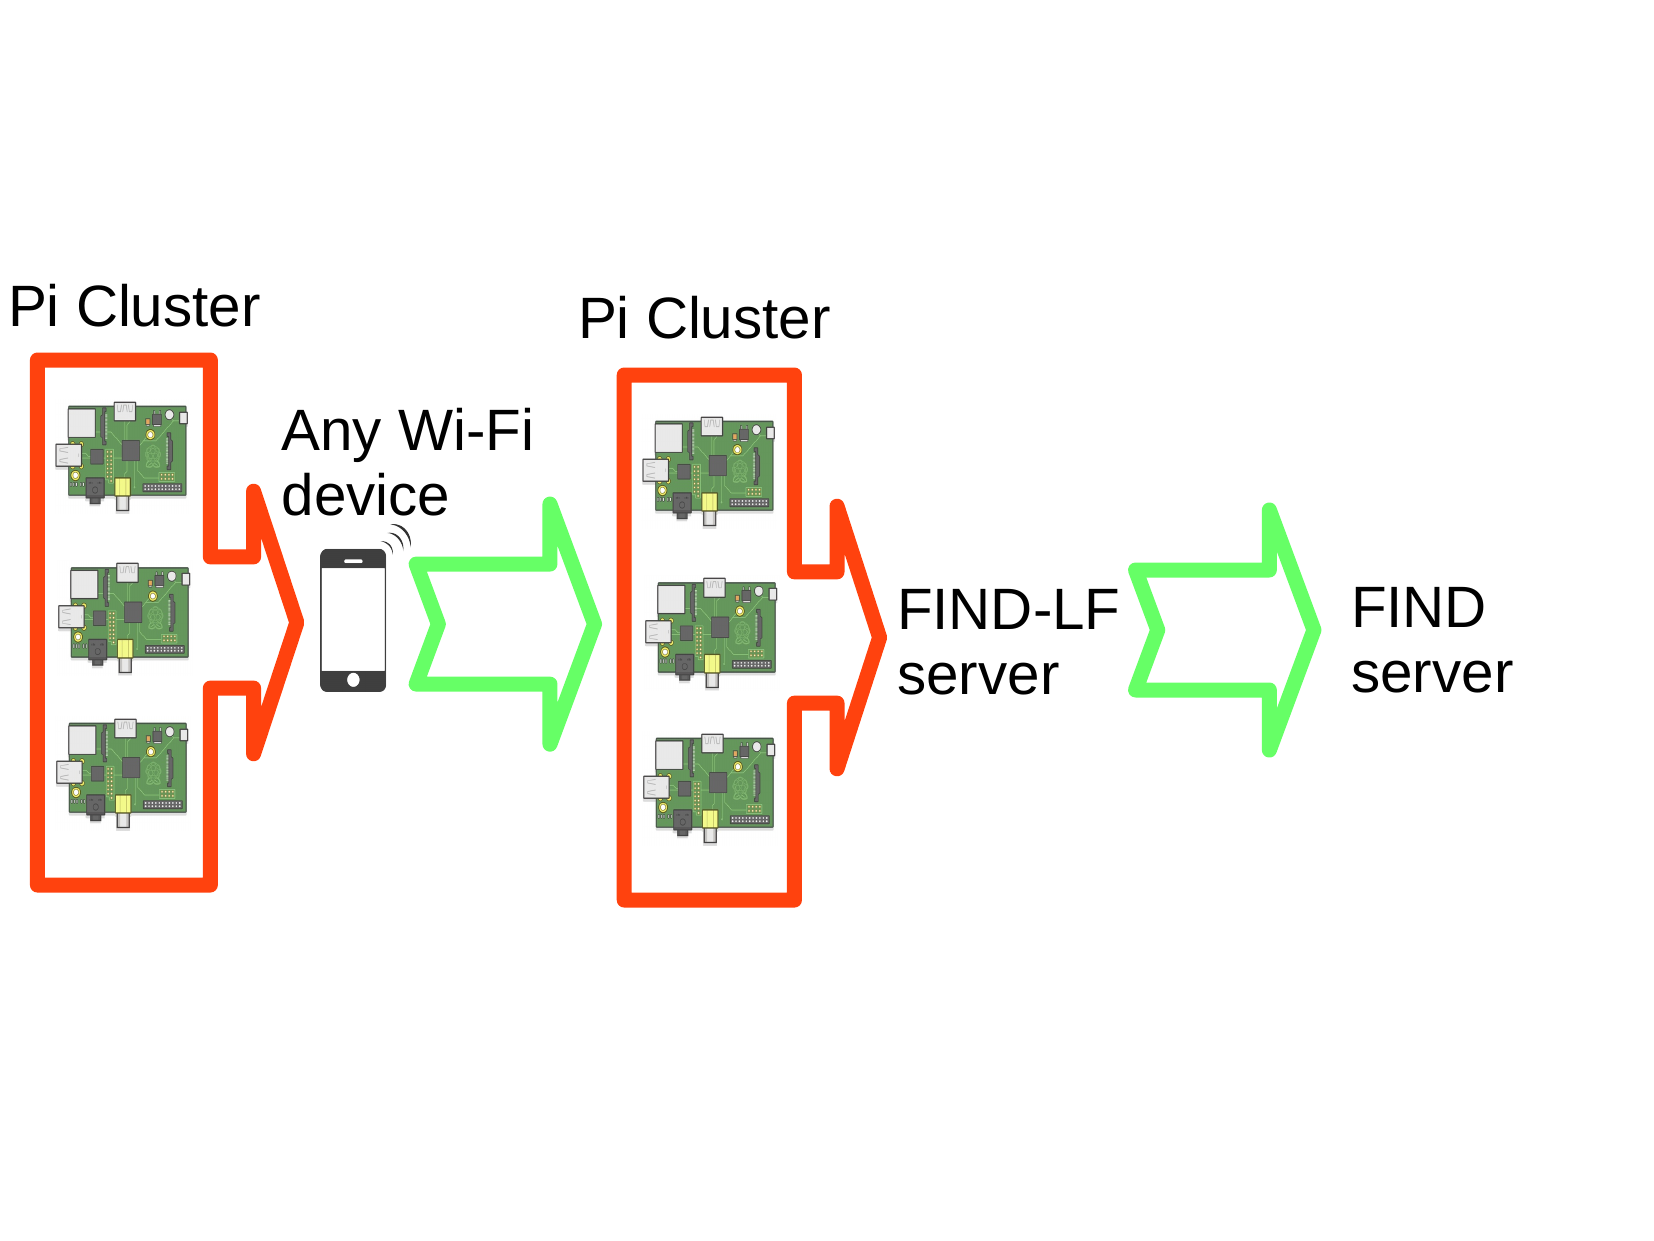

Pi Cluster
Pi Cluster
Any Wi-Fi device
FIND
server
FIND-LF server